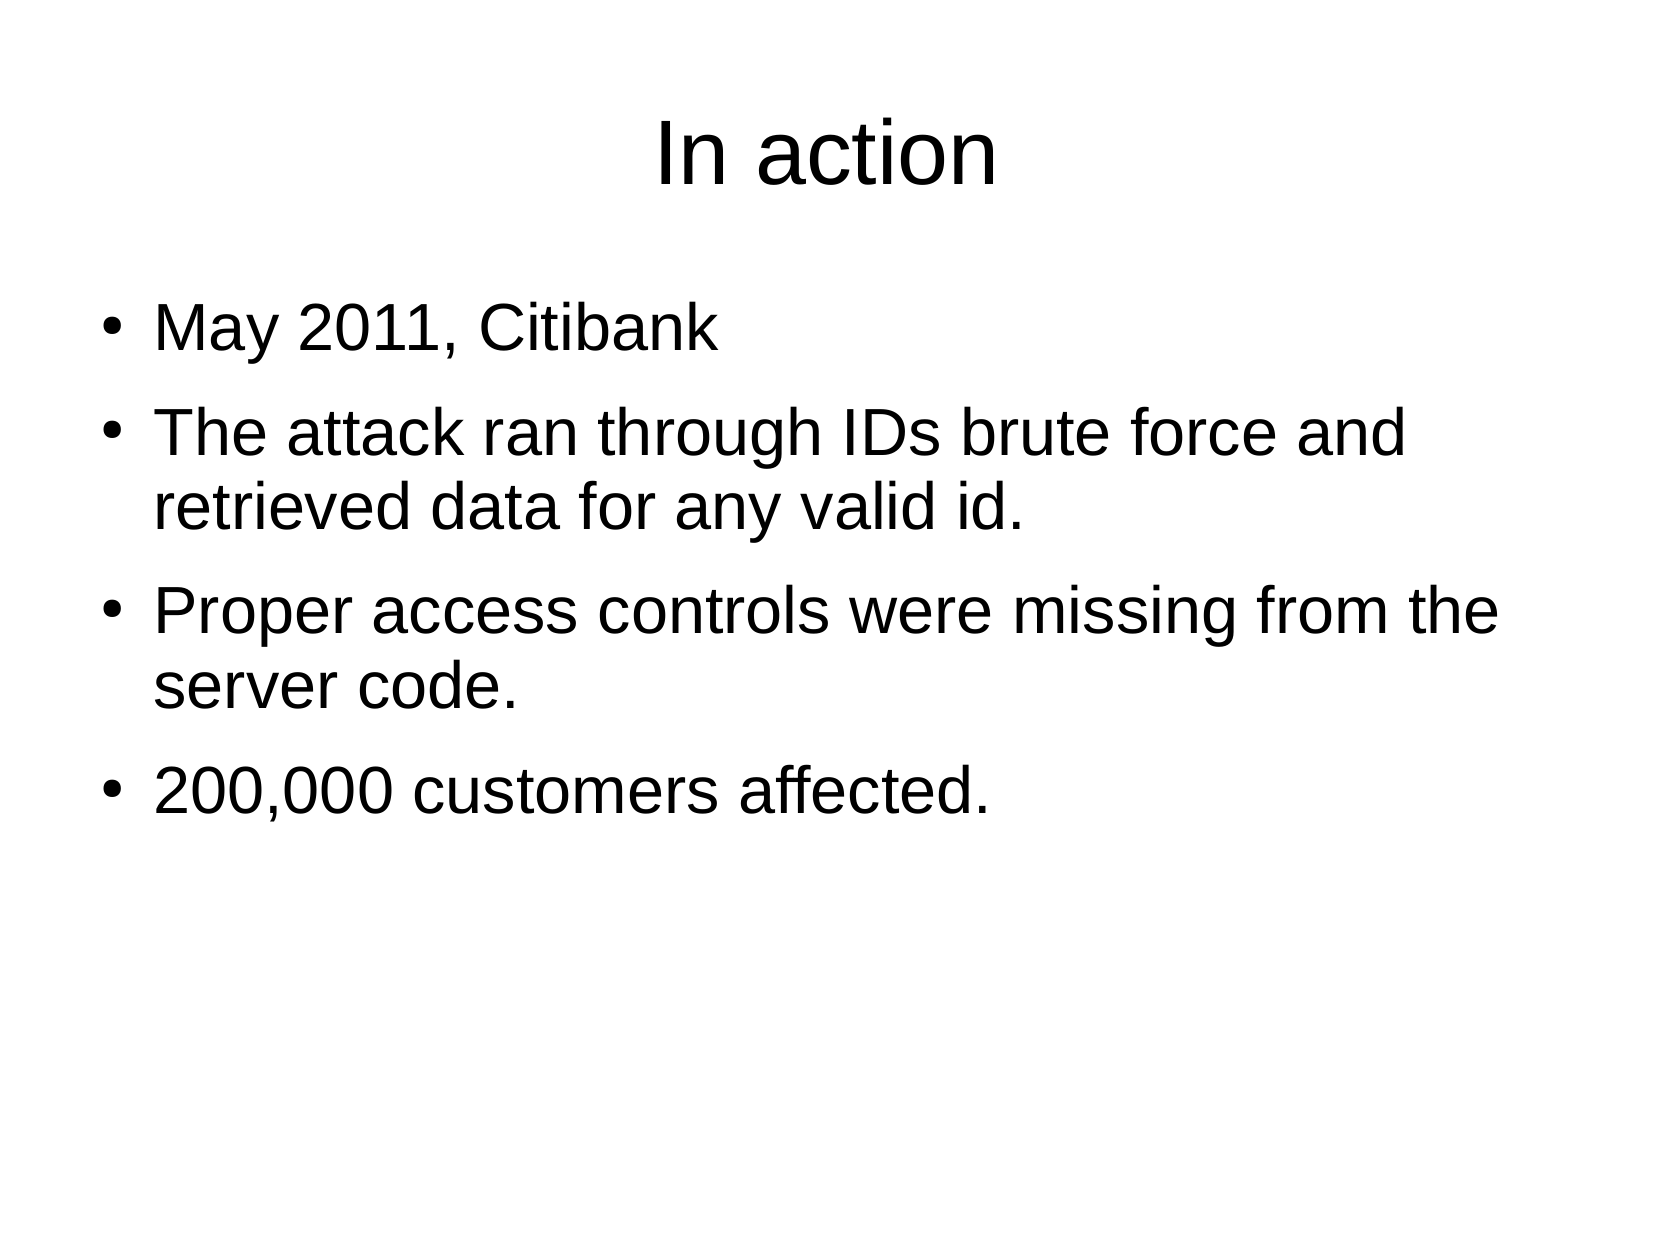

# In action
May 2011, Citibank
The attack ran through IDs brute force and retrieved data for any valid id.
Proper access controls were missing from the server code.
200,000 customers affected.